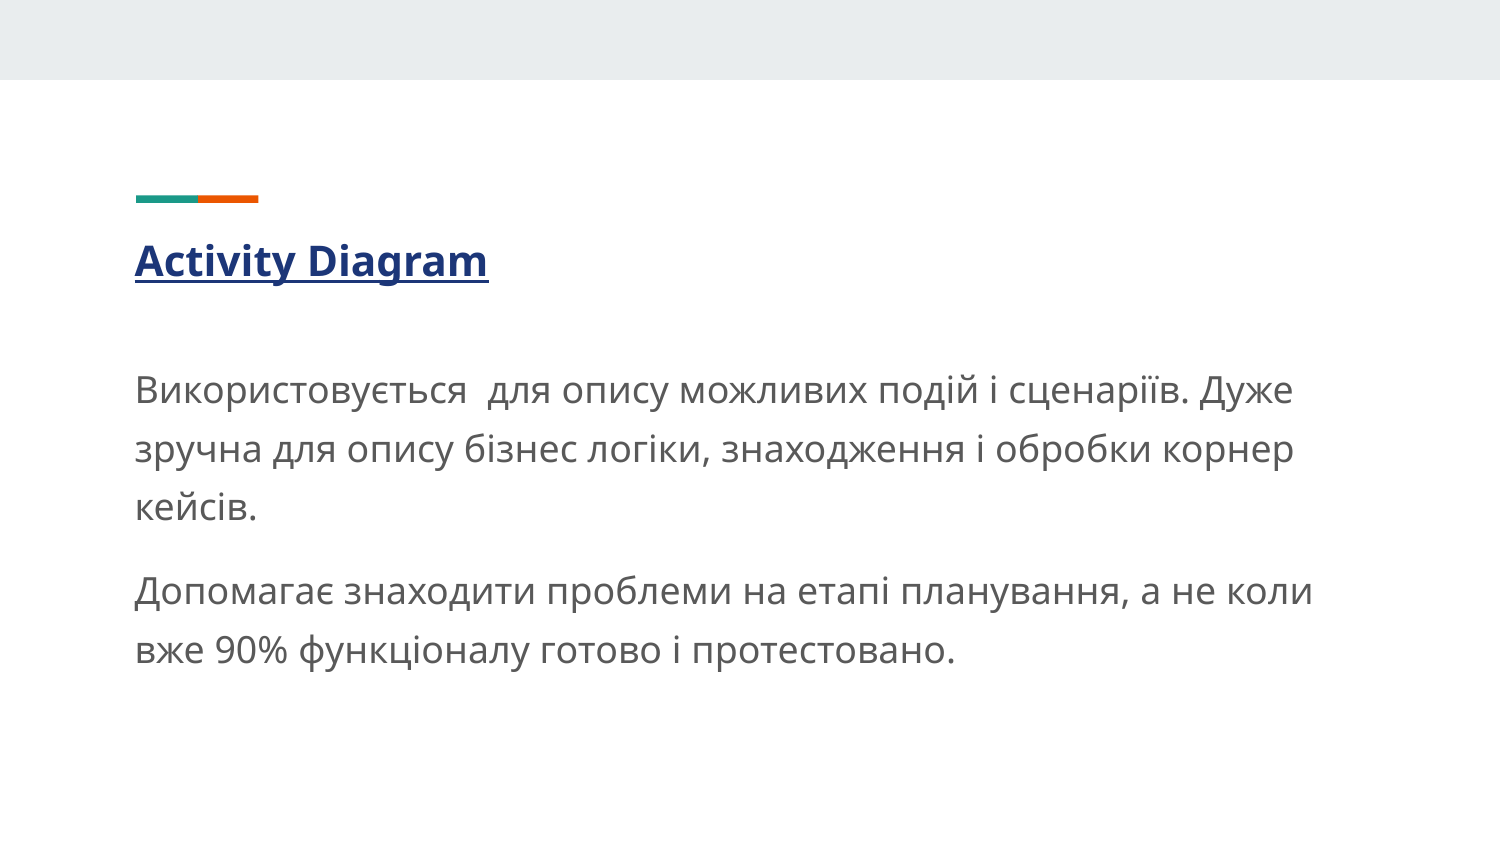

# Activity Diagram
Використовується для опису можливих подій і сценаріїв. Дуже зручна для опису бізнес логіки, знаходження і обробки корнер кейсів.
Допомагає знаходити проблеми на етапі планування, а не коли вже 90% функціоналу готово і протестовано.